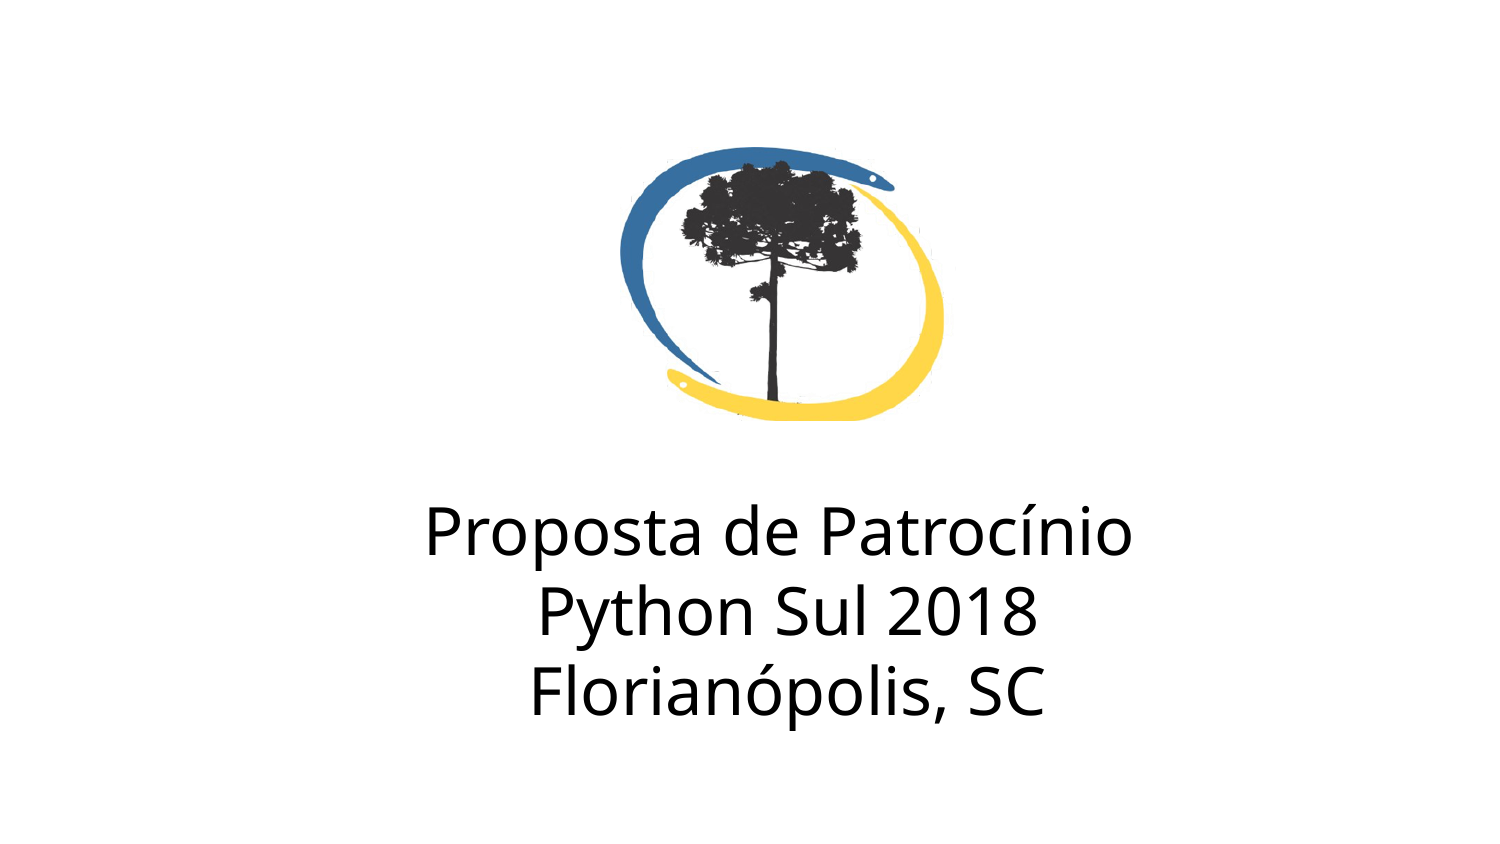

Proposta de Patrocínio
Python Sul 2018
Florianópolis, SC